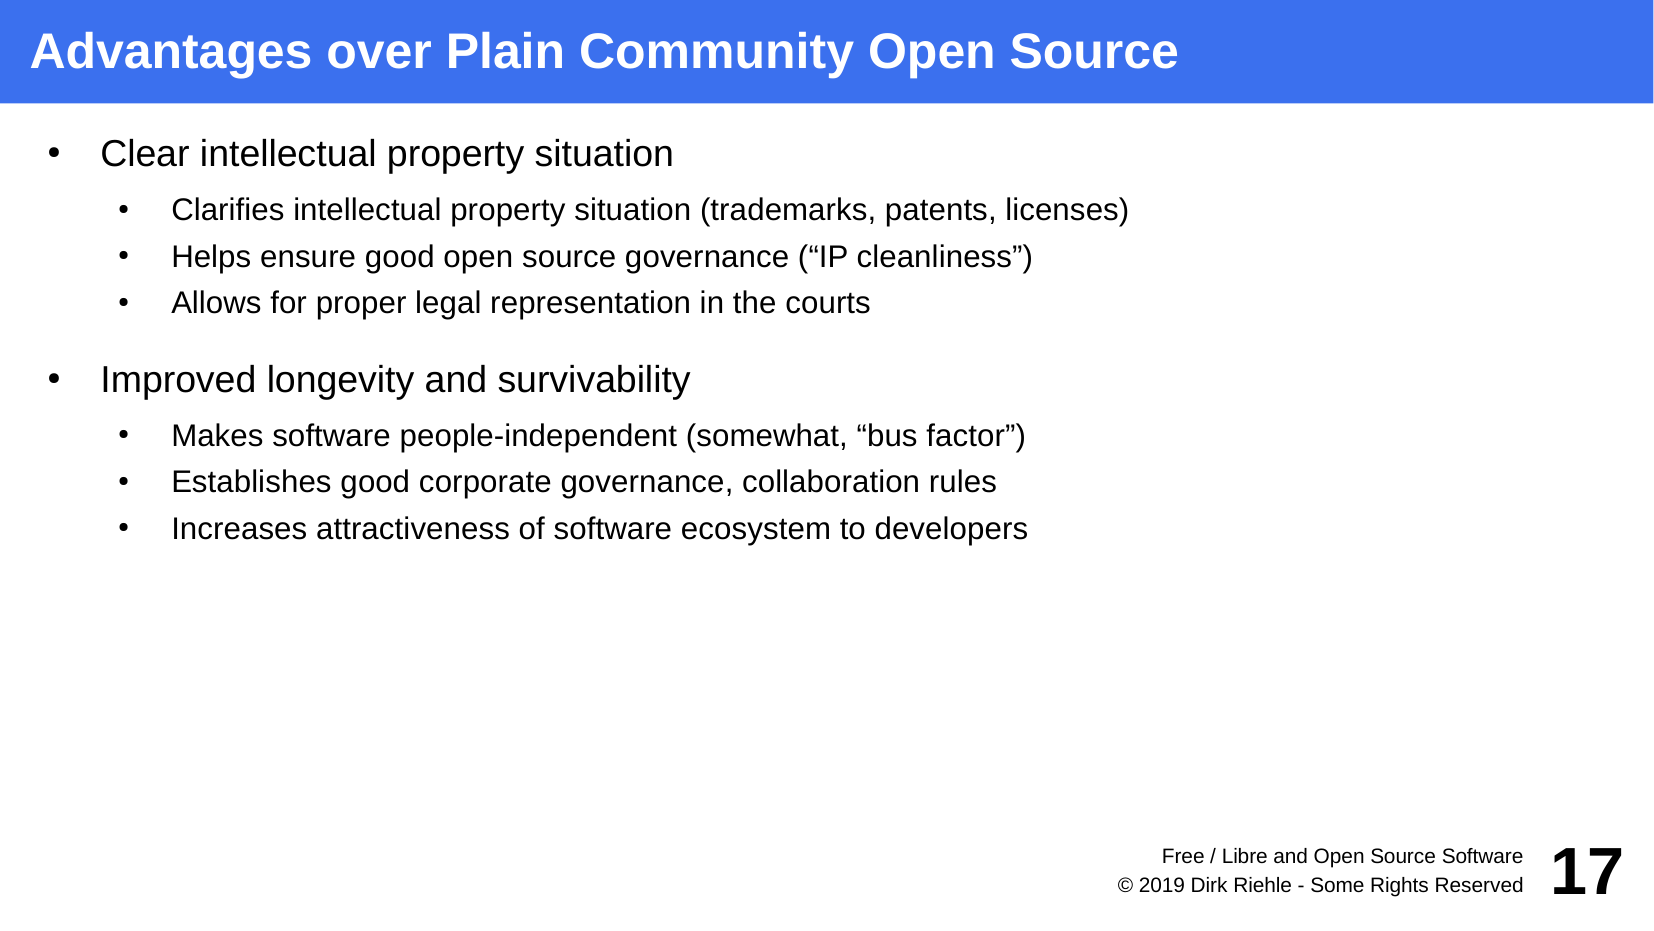

# Advantages over Plain Community Open Source
Clear intellectual property situation
Clarifies intellectual property situation (trademarks, patents, licenses)
Helps ensure good open source governance (“IP cleanliness”)
Allows for proper legal representation in the courts
Improved longevity and survivability
Makes software people-independent (somewhat, “bus factor”)
Establishes good corporate governance, collaboration rules
Increases attractiveness of software ecosystem to developers
Free / Libre and Open Source Software
17
© 2019 Dirk Riehle - Some Rights Reserved